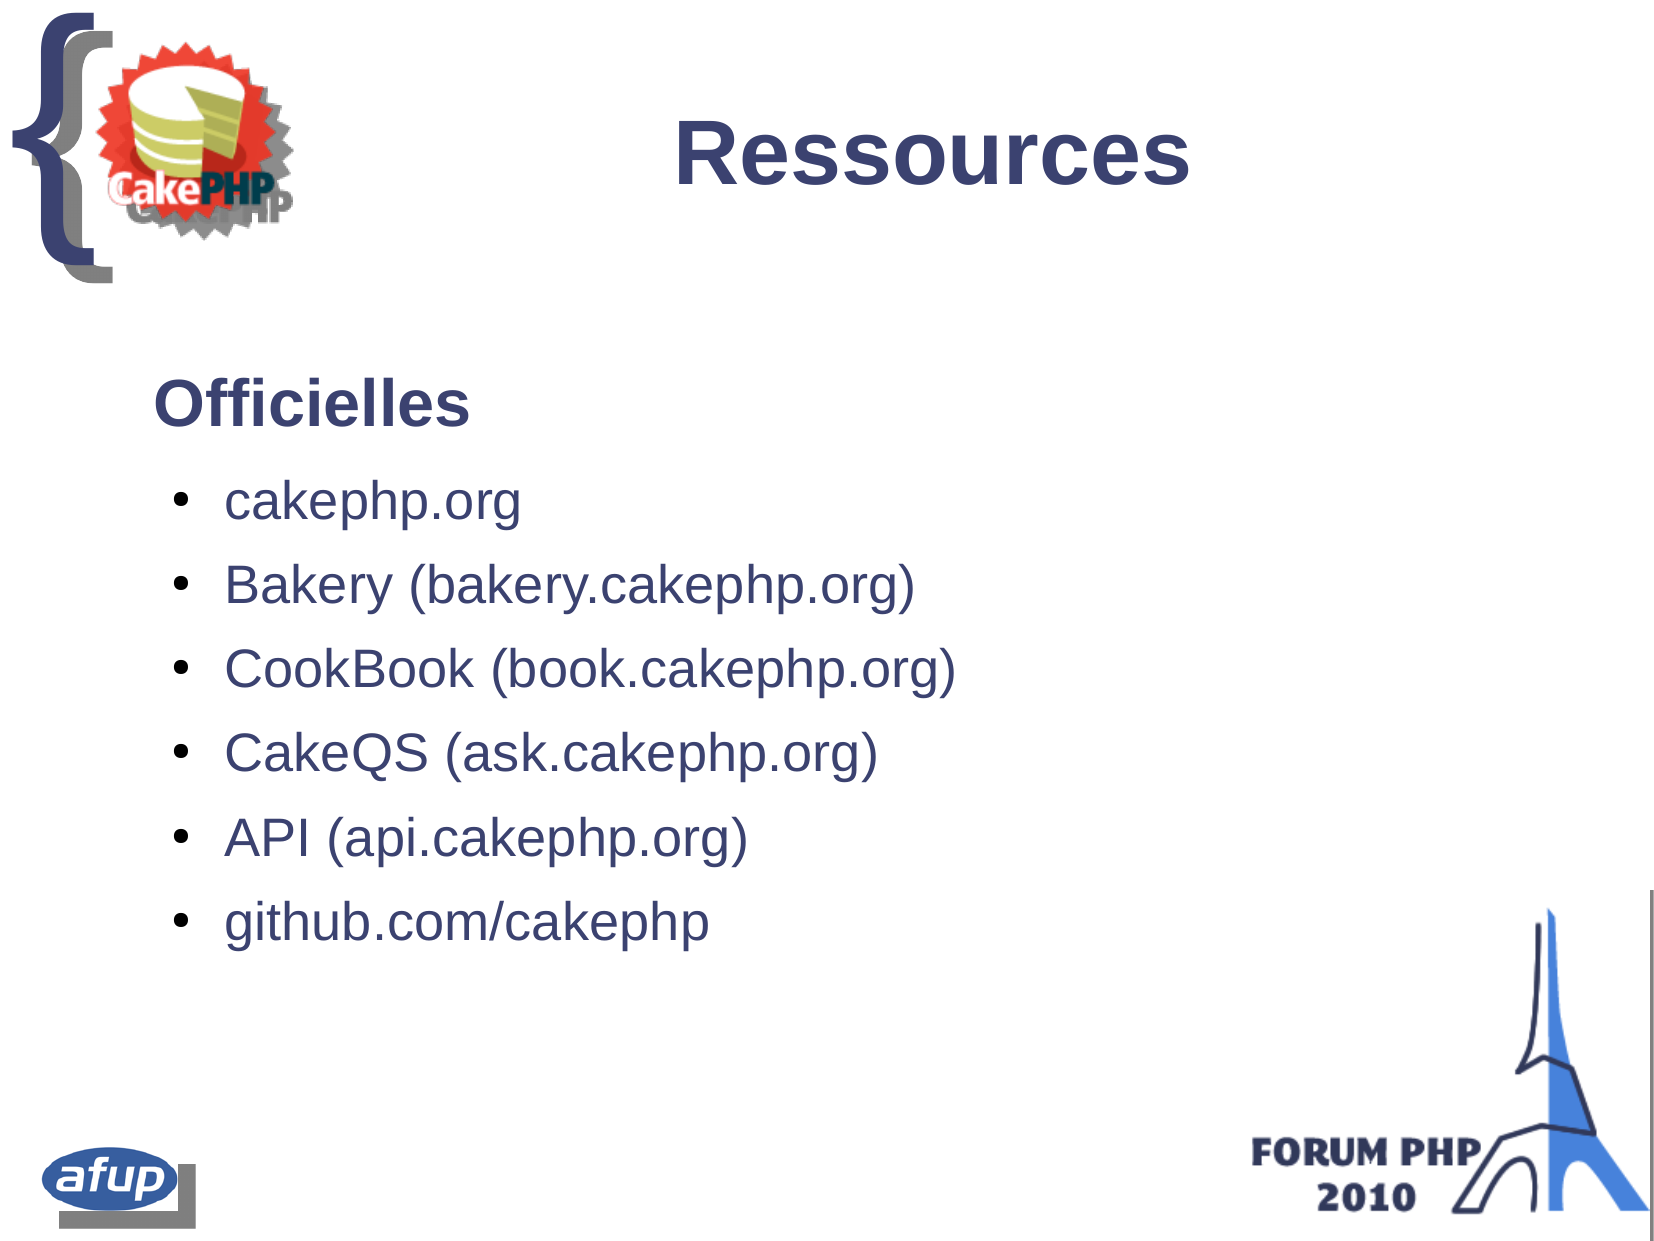

# Ressources
Officielles
cakephp.org
Bakery (bakery.cakephp.org)
CookBook (book.cakephp.org)
CakeQS (ask.cakephp.org)
API (api.cakephp.org)
github.com/cakephp